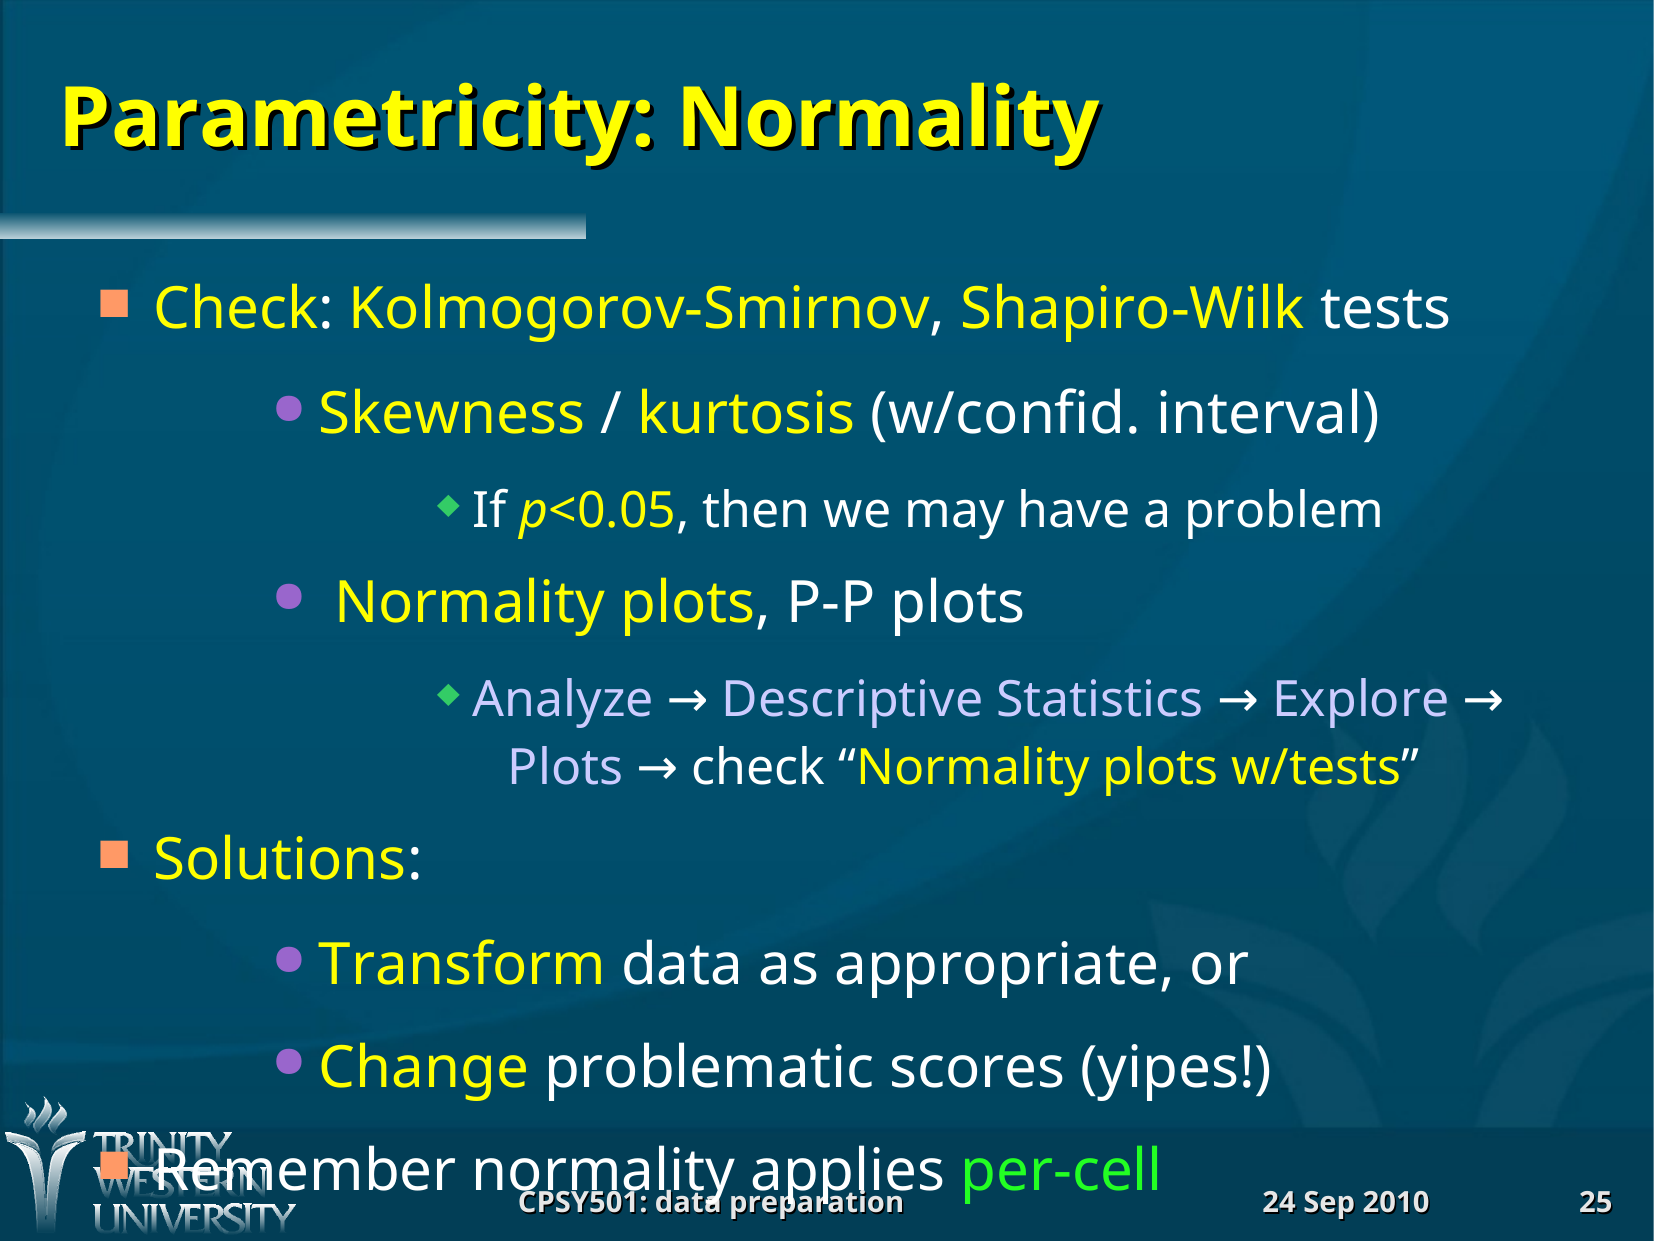

# Parametricity: Normality
Check: Kolmogorov-Smirnov, Shapiro-Wilk tests
Skewness / kurtosis (w/confid. interval)
If p<0.05, then we may have a problem
 Normality plots, P-P plots
Analyze → Descriptive Statistics → Explore → Plots → check “Normality plots w/tests”
Solutions:
Transform data as appropriate, or
Change problematic scores (yipes!)
Remember normality applies per-cell
CPSY501: data preparation
24 Sep 2010
25